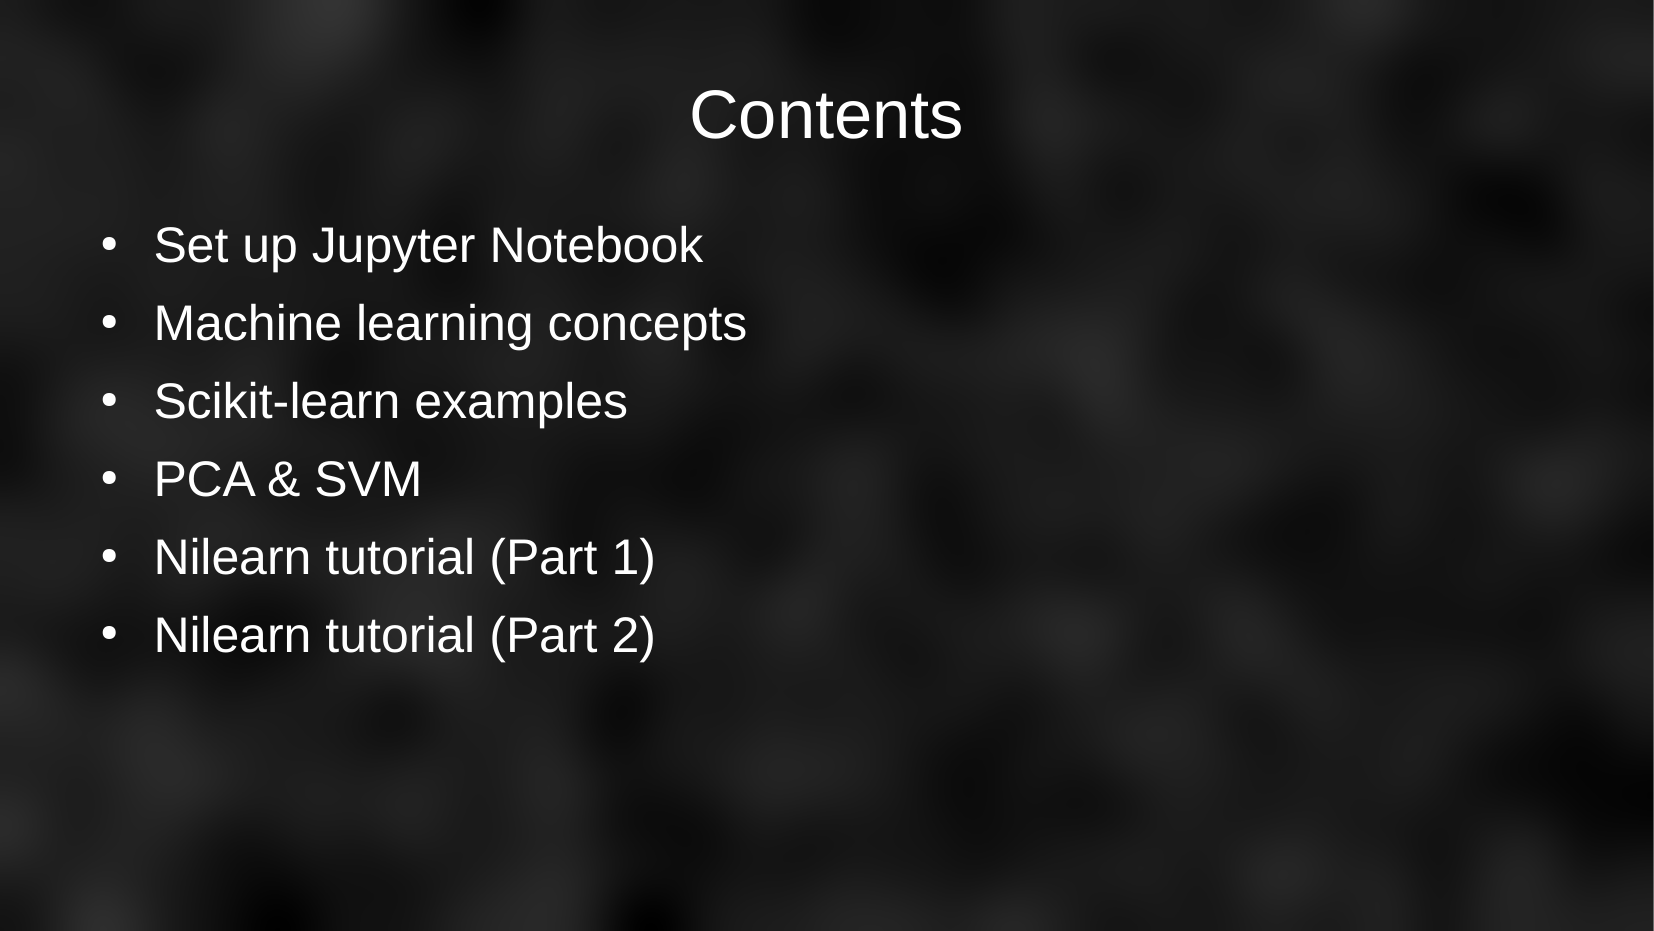

# Contents
Set up Jupyter Notebook
Machine learning concepts
Scikit-learn examples
PCA & SVM
Nilearn tutorial (Part 1)
Nilearn tutorial (Part 2)